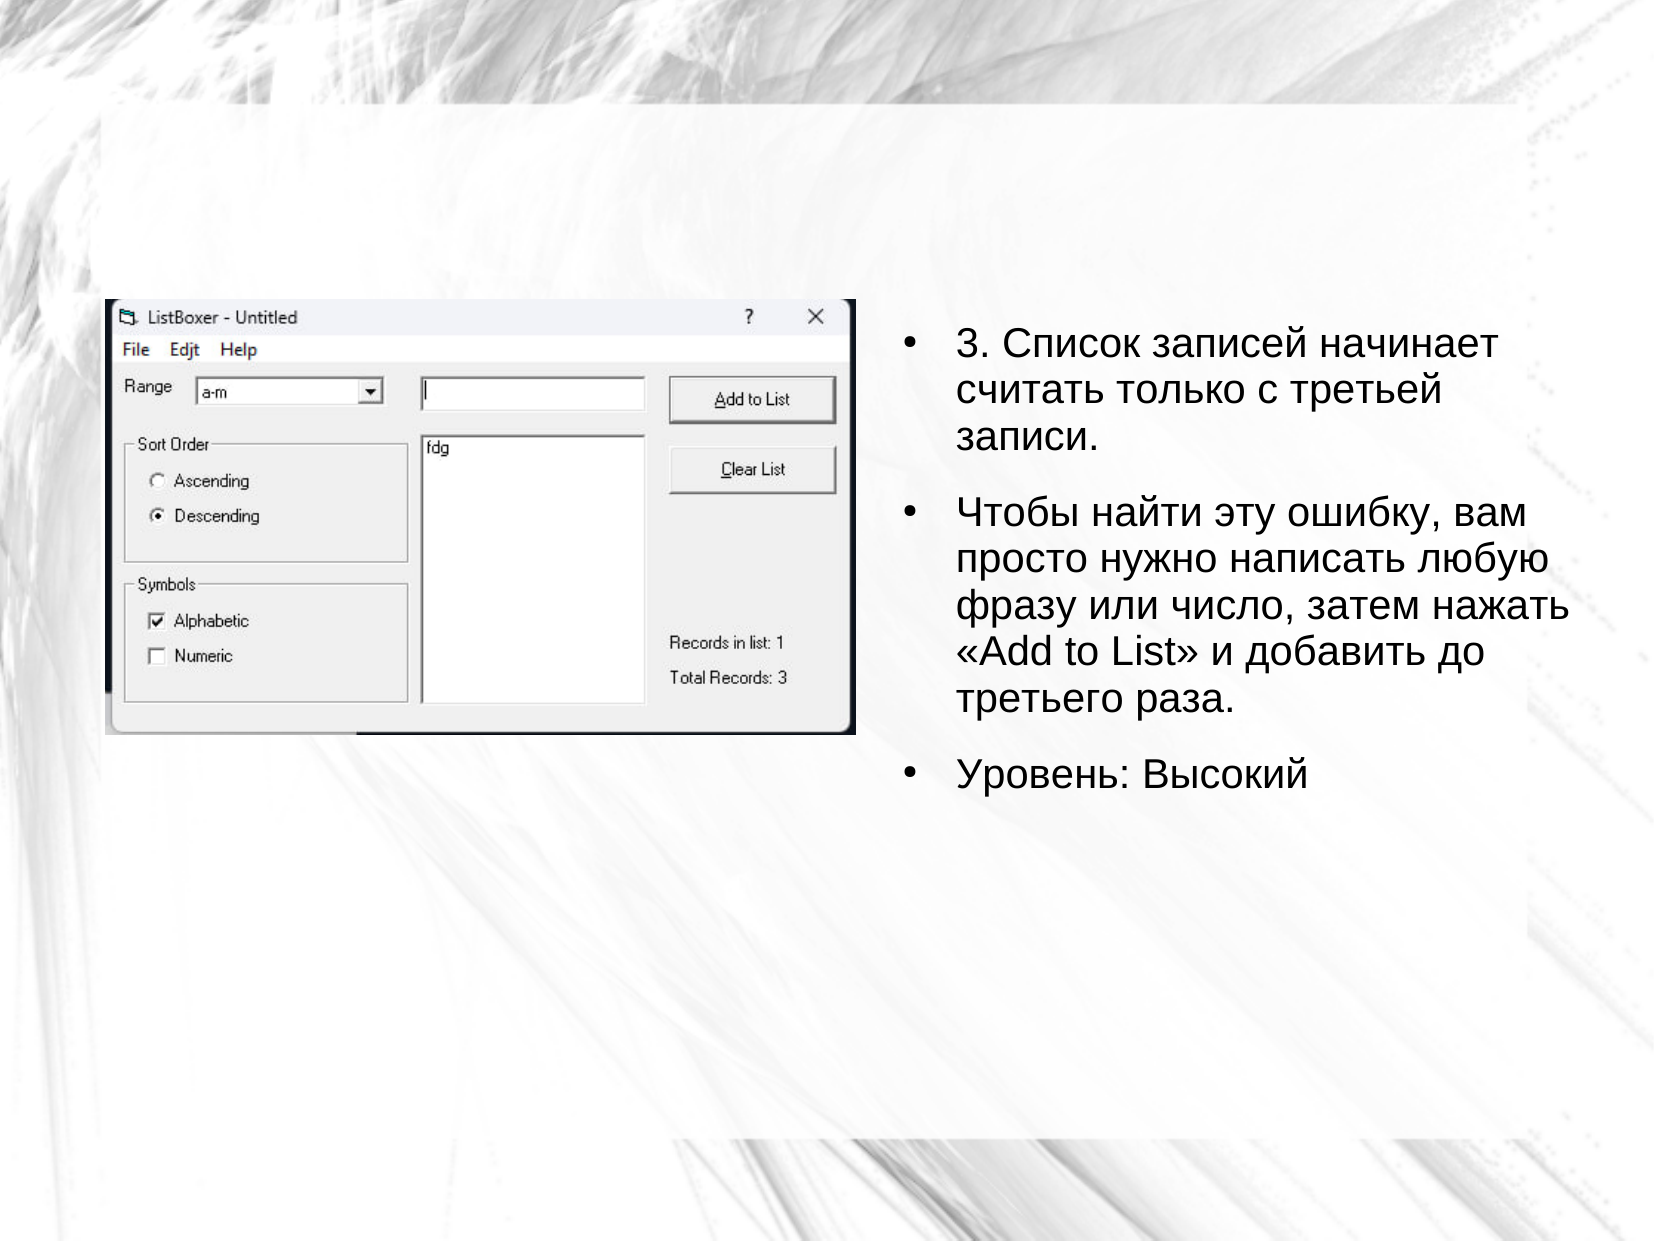

#
3. Список записей начинает считать только с третьей записи.
Чтобы найти эту ошибку, вам просто нужно написать любую фразу или число, затем нажать «Add to List» и добавить до третьего раза.
Уровень: Высокий